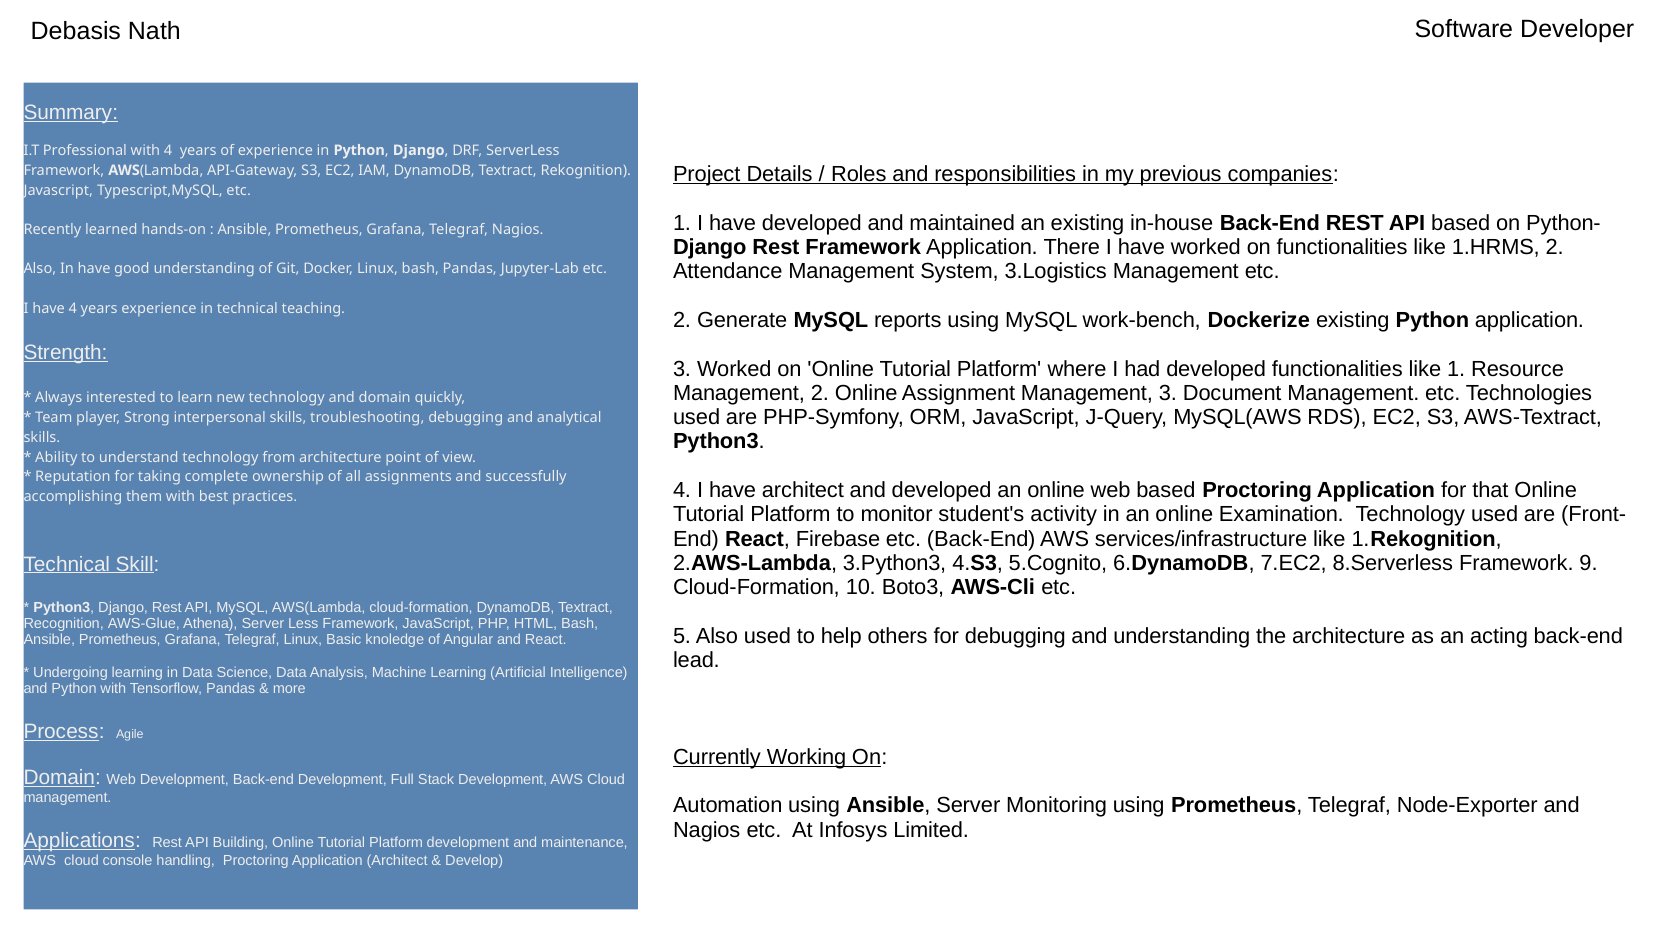

Software Developer
# Debasis Nath
Summary:
I.T Professional with 4 years of experience in Python, Django, DRF, ServerLess Framework, AWS(Lambda, API-Gateway, S3, EC2, IAM, DynamoDB, Textract, Rekognition). Javascript, Typescript,MySQL, etc.
Recently learned hands-on : Ansible, Prometheus, Grafana, Telegraf, Nagios.
Also, In have good understanding of Git, Docker, Linux, bash, Pandas, Jupyter-Lab etc.
I have 4 years experience in technical teaching.
Strength:
* Always interested to learn new technology and domain quickly,
* Team player, Strong interpersonal skills, troubleshooting, debugging and analytical skills.
* Ability to understand technology from architecture point of view.
* Reputation for taking complete ownership of all assignments and successfully accomplishing them with best practices.
Technical Skill:
* Python3, Django, Rest API, MySQL, AWS(Lambda, cloud-formation, DynamoDB, Textract, Recognition, AWS-Glue, Athena), Server Less Framework, JavaScript, PHP, HTML, Bash, Ansible, Prometheus, Grafana, Telegraf, Linux, Basic knoledge of Angular and React.
* Undergoing learning in Data Science, Data Analysis, Machine Learning (Artificial Intelligence) and Python with Tensorflow, Pandas & more
Process: Agile
Domain: Web Development, Back-end Development, Full Stack Development, AWS Cloud management.
Applications: Rest API Building, Online Tutorial Platform development and maintenance, AWS cloud console handling, Proctoring Application (Architect & Develop)
Project Details / Roles and responsibilities in my previous companies:
1. I have developed and maintained an existing in-house Back-End REST API based on Python-Django Rest Framework Application. There I have worked on functionalities like 1.HRMS, 2. Attendance Management System, 3.Logistics Management etc.
2. Generate MySQL reports using MySQL work-bench, Dockerize existing Python application.
3. Worked on 'Online Tutorial Platform' where I had developed functionalities like 1. Resource Management, 2. Online Assignment Management, 3. Document Management. etc. Technologies used are PHP-Symfony, ORM, JavaScript, J-Query, MySQL(AWS RDS), EC2, S3, AWS-Textract, Python3.
4. I have architect and developed an online web based Proctoring Application for that Online Tutorial Platform to monitor student's activity in an online Examination. Technology used are (Front-End) React, Firebase etc. (Back-End) AWS services/infrastructure like 1.Rekognition,
2.AWS-Lambda, 3.Python3, 4.S3, 5.Cognito, 6.DynamoDB, 7.EC2, 8.Serverless Framework. 9. Cloud-Formation, 10. Boto3, AWS-Cli etc.
5. Also used to help others for debugging and understanding the architecture as an acting back-end lead.
Currently Working On:
Automation using Ansible, Server Monitoring using Prometheus, Telegraf, Node-Exporter and Nagios etc. At Infosys Limited.